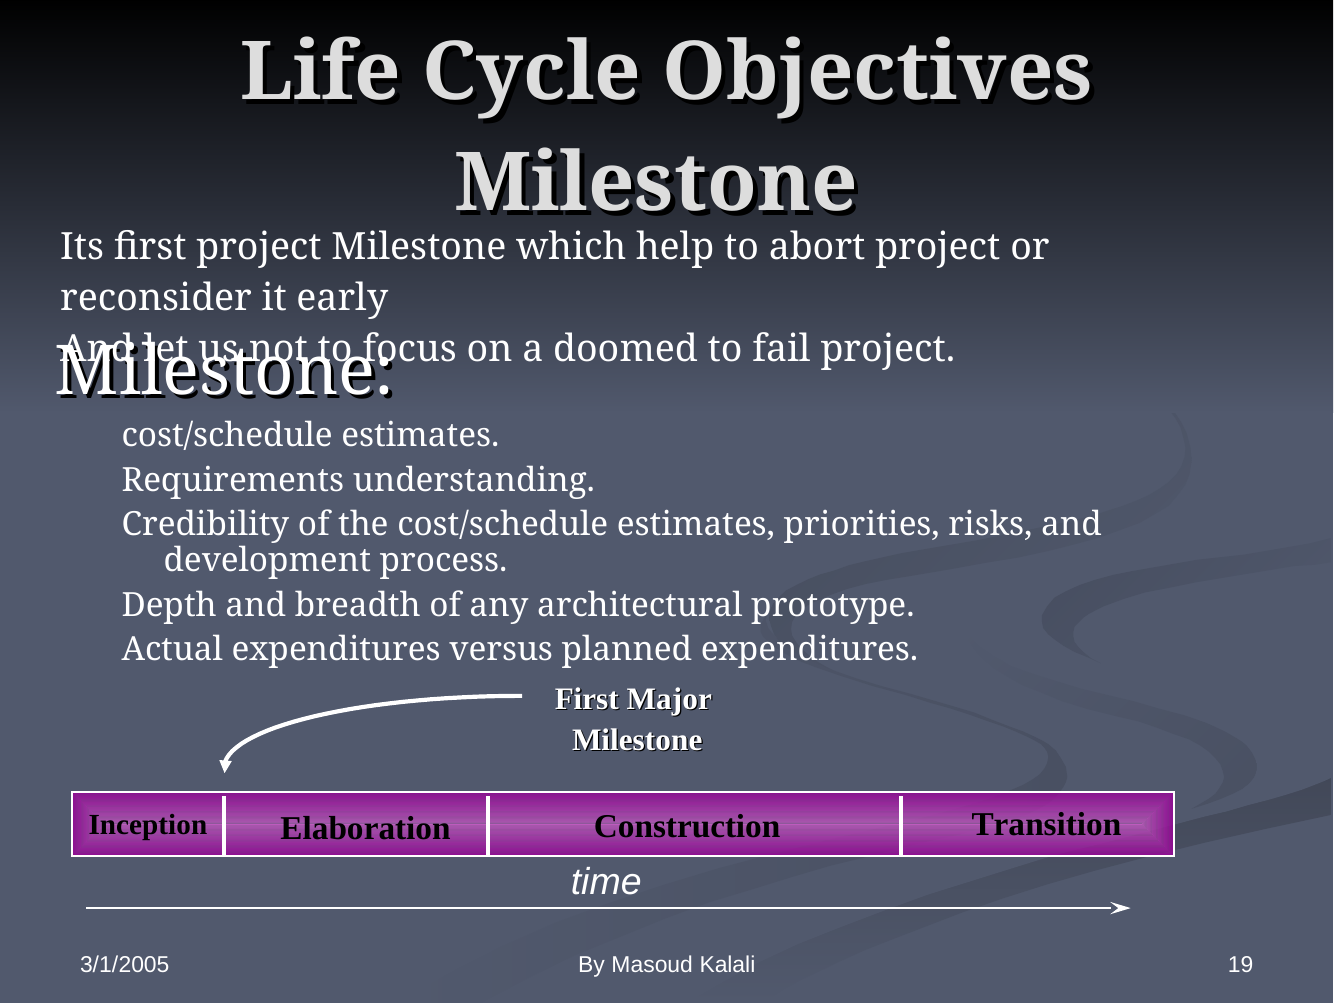

Life Cycle Objectives Milestone
Its first project Milestone which help to abort project or reconsider it early
And let us not to focus on a doomed to fail project.
# Milestone:
cost/schedule estimates.
Requirements understanding.
Credibility of the cost/schedule estimates, priorities, risks, and development process.
Depth and breadth of any architectural prototype.
Actual expenditures versus planned expenditures.
First Major
Milestone
Transition
Construction
Inception
Elaboration
time
By Masoud Kalali
19
3/1/2005